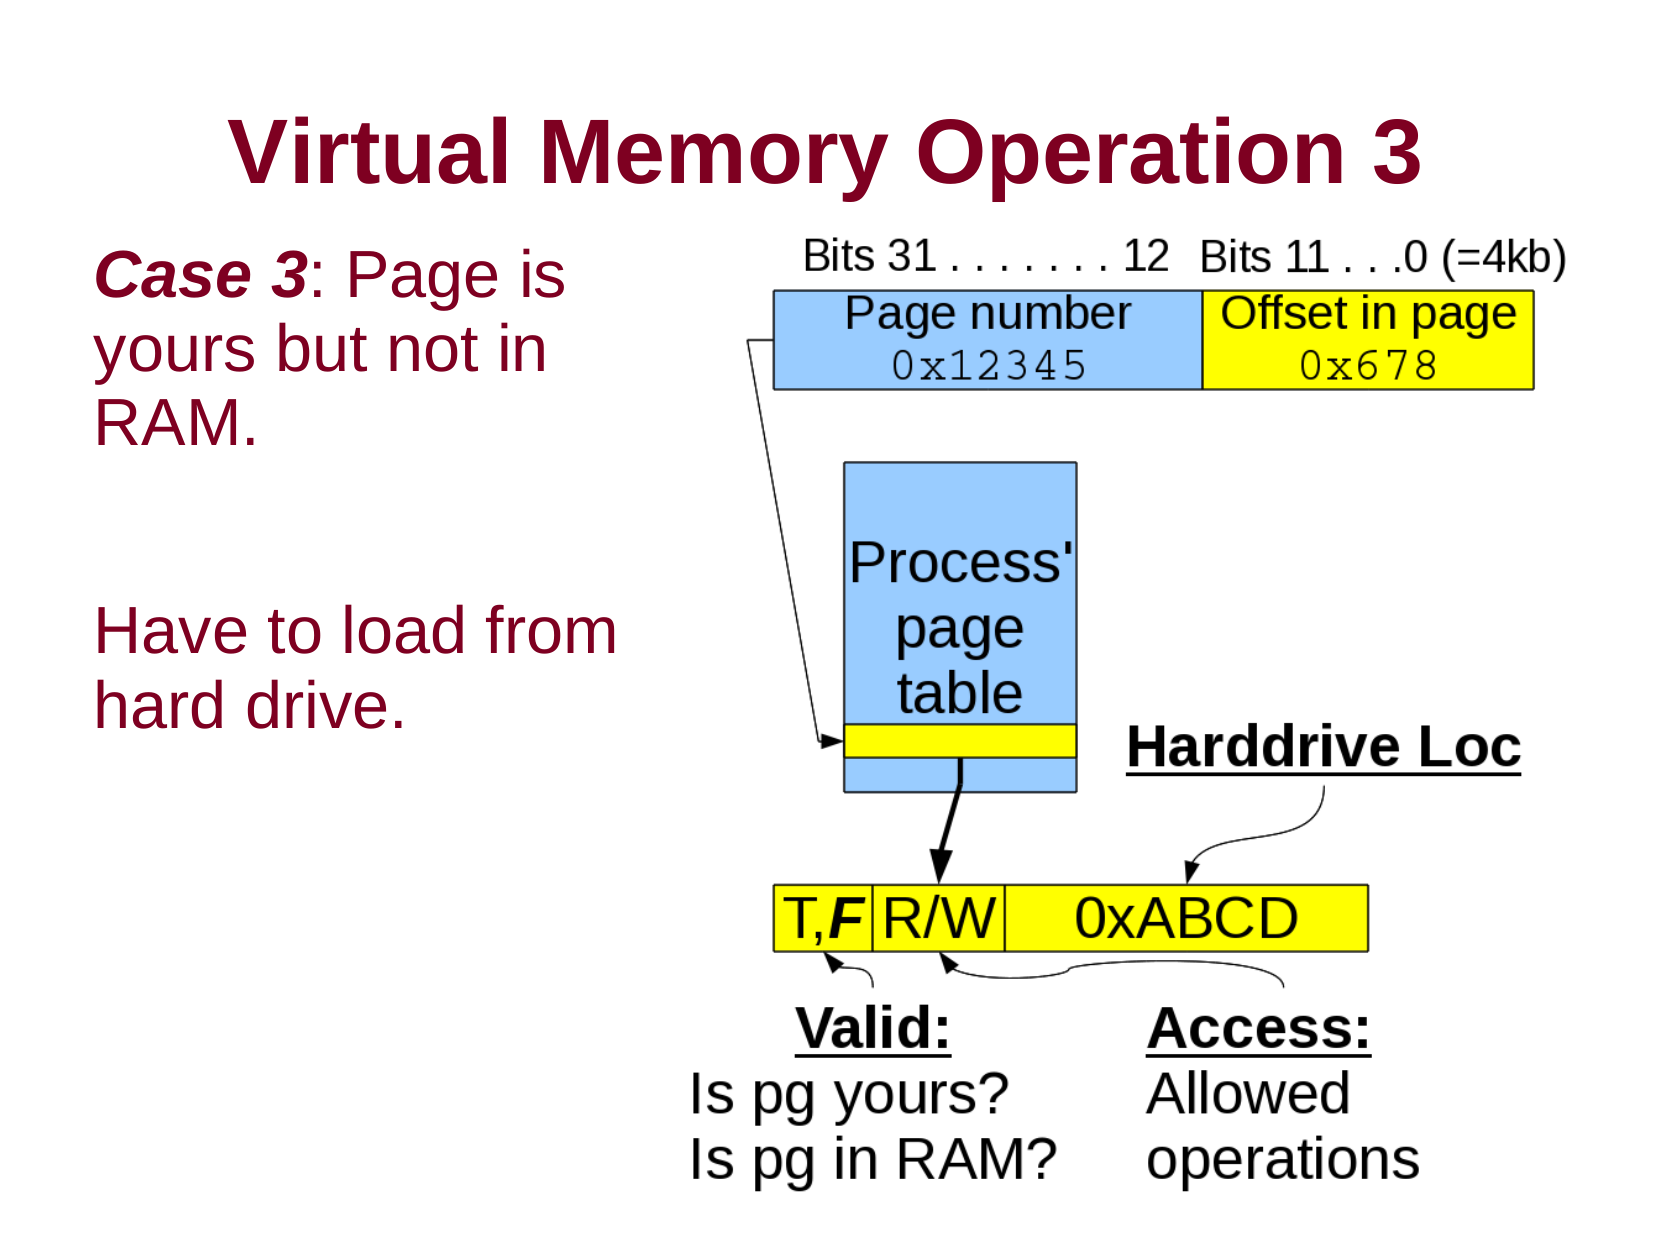

# Virtual Memory Operation 3
Case 3: Page is yours but not in RAM.
Have to load from hard drive.